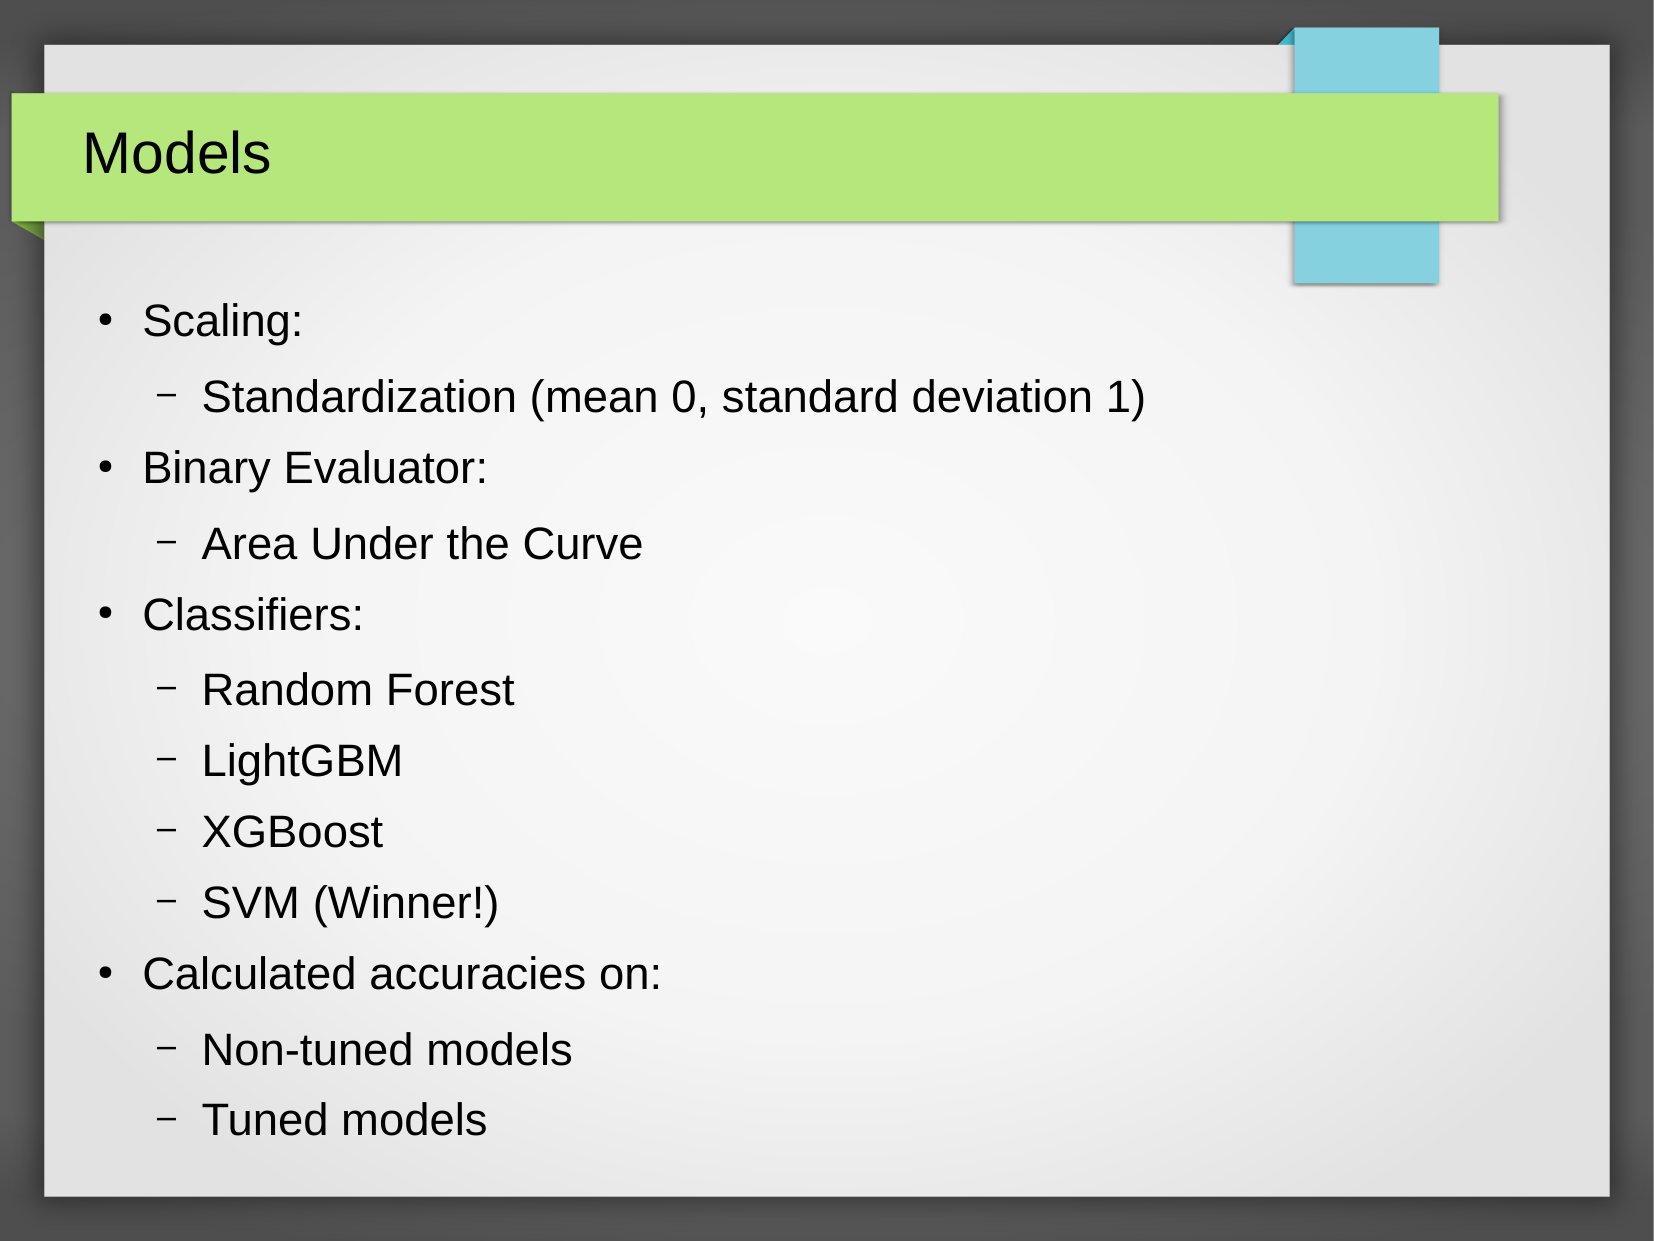

# Models
Scaling:
Standardization (mean 0, standard deviation 1)
Binary Evaluator:
Area Under the Curve
Classifiers:
Random Forest
LightGBM
XGBoost
SVM (Winner!)
Calculated accuracies on:
Non-tuned models
Tuned models